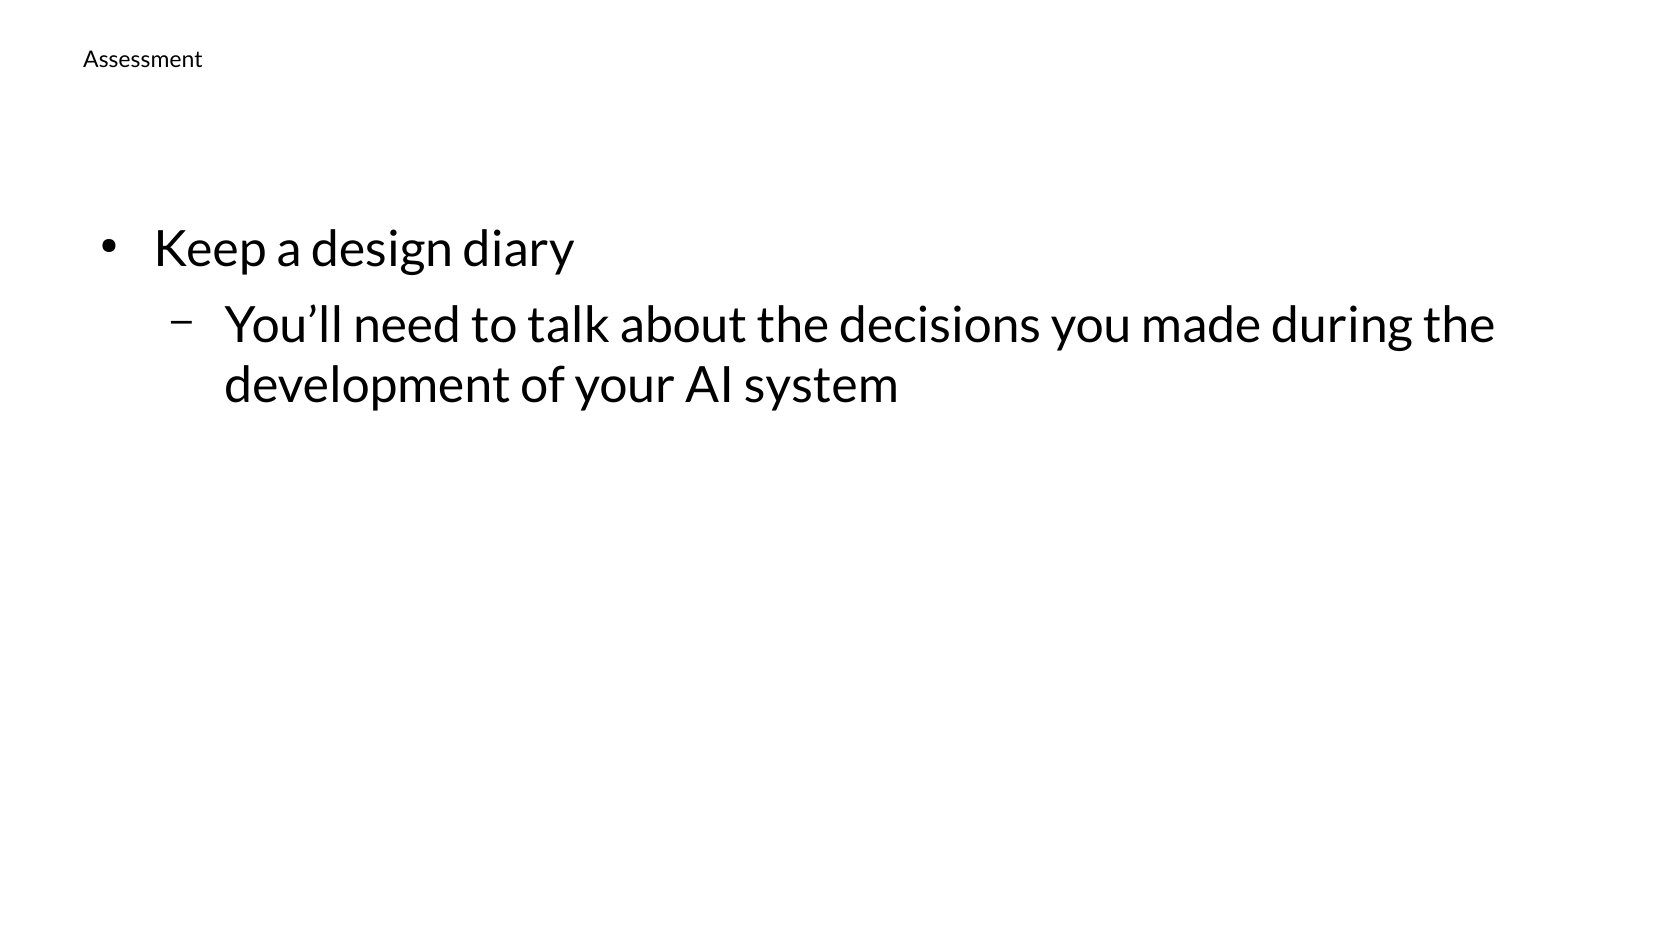

# Assessment
Keep a design diary
You’ll need to talk about the decisions you made during the development of your AI system